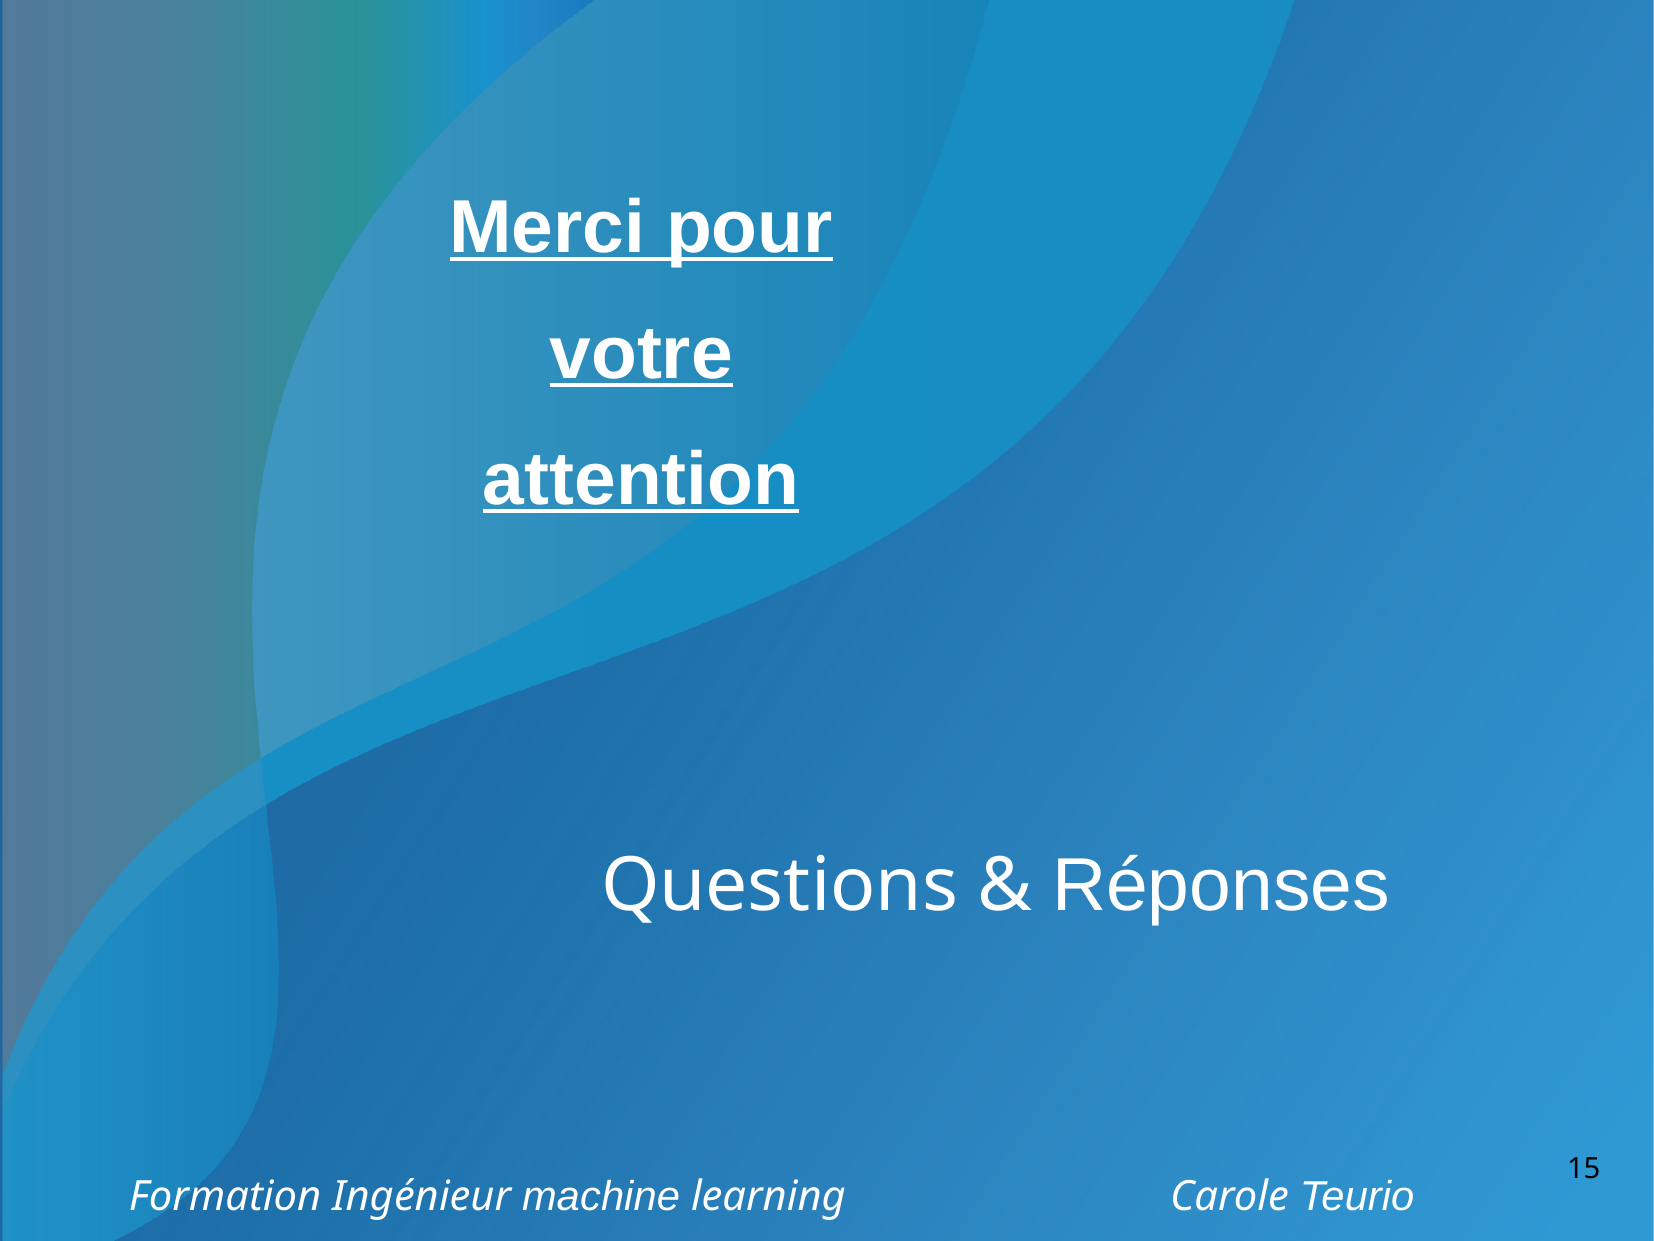

Merci pour votre attention
# Questions & Réponses
15
Formation Ingénieur machine learning
Carole Teurio